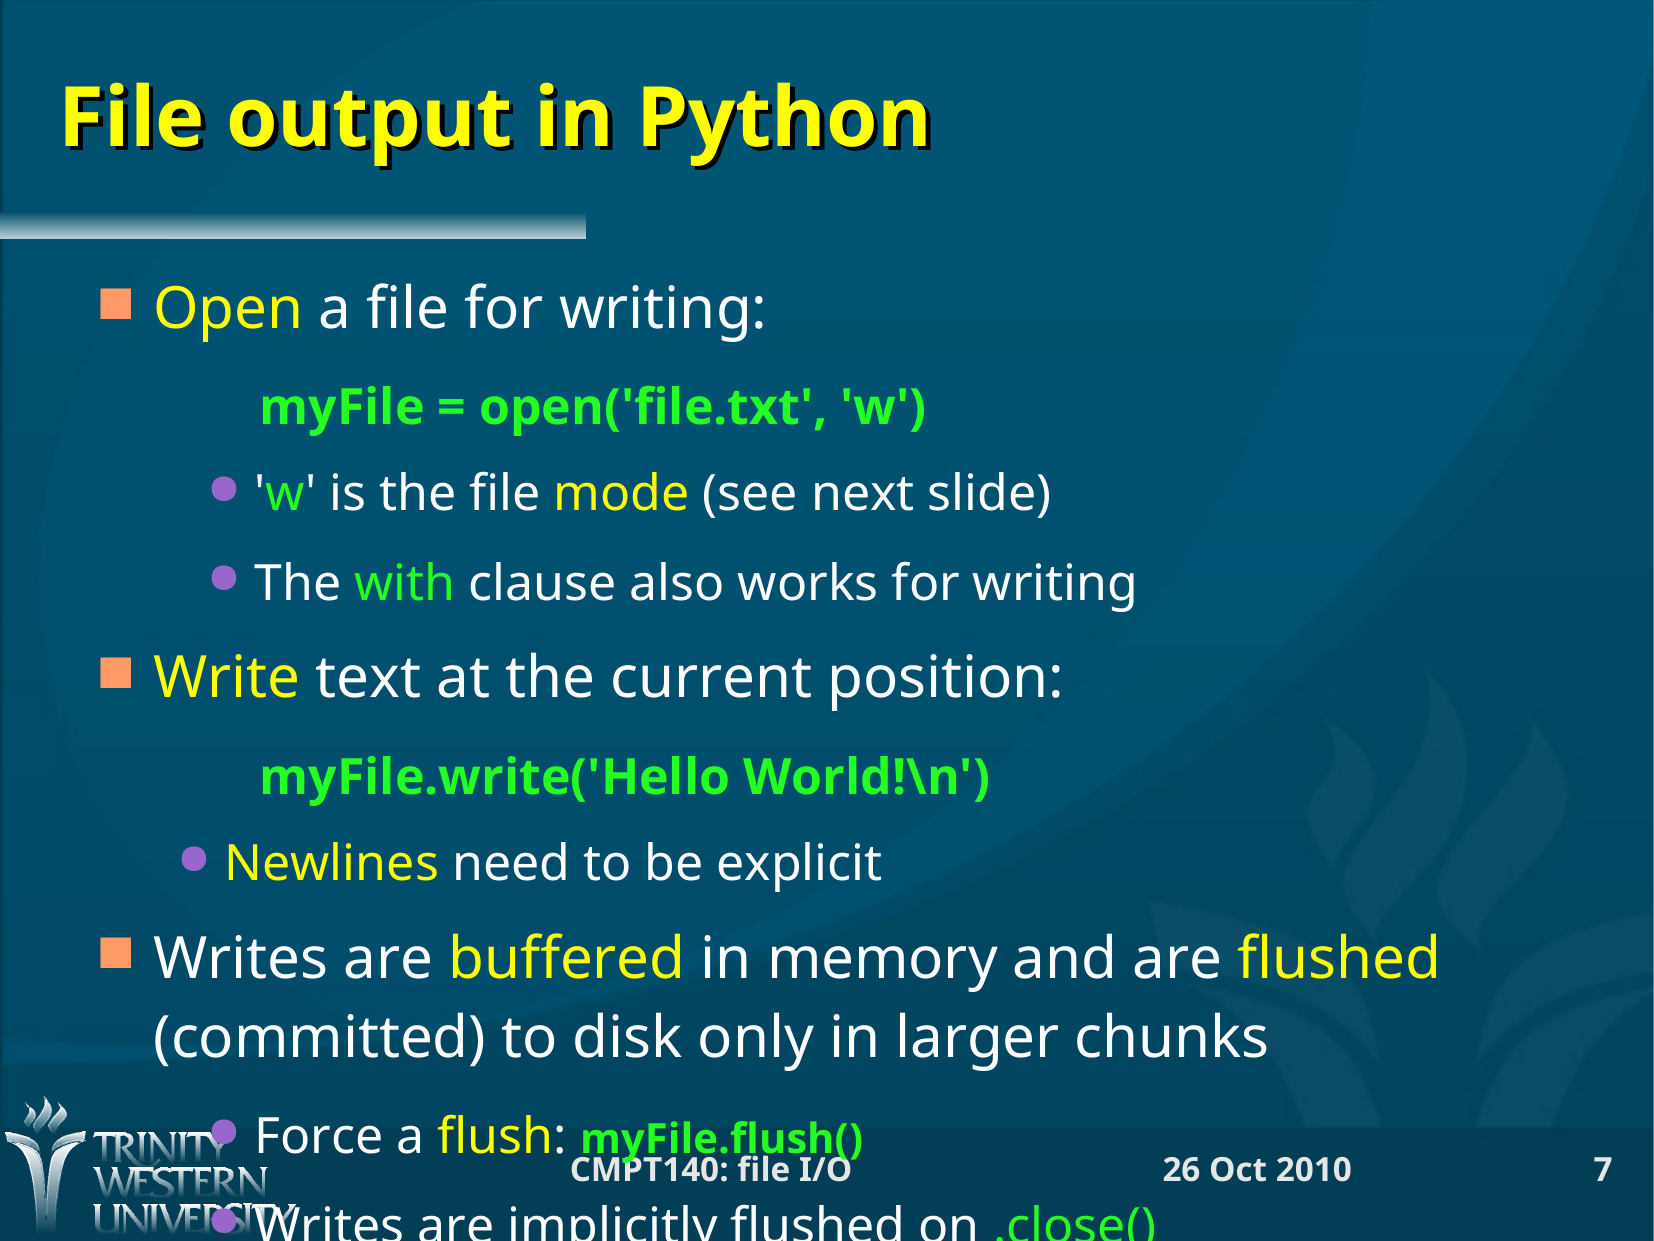

# File output in Python
Open a file for writing:
myFile = open('file.txt', 'w')
'w' is the file mode (see next slide)
The with clause also works for writing
Write text at the current position:
myFile.write('Hello World!\n')
Newlines need to be explicit
Writes are buffered in memory and are flushed (committed) to disk only in larger chunks
Force a flush: myFile.flush()
Writes are implicitly flushed on .close()
CMPT140: file I/O
26 Oct 2010
7